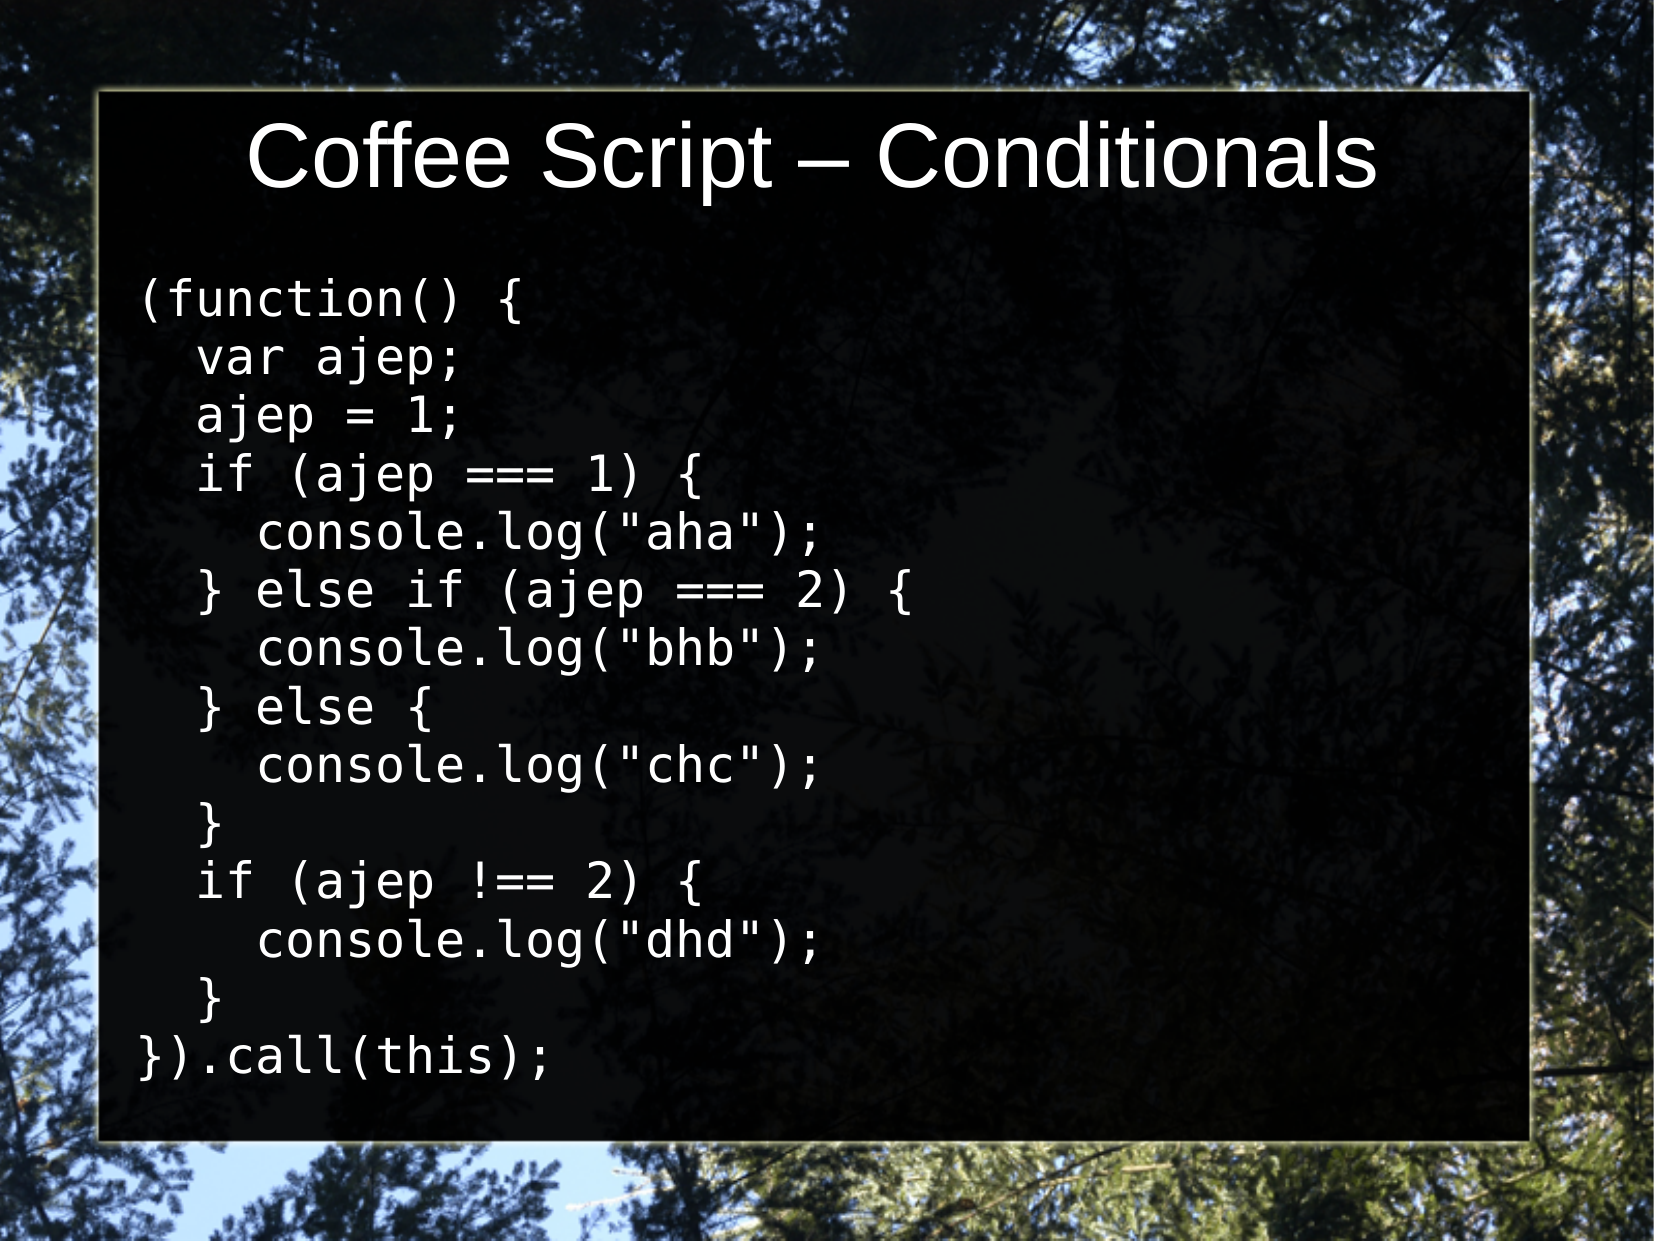

# Coffee Script – Conditionals
(function() {
 var ajep;
 ajep = 1;
 if (ajep === 1) {
 console.log("aha");
 } else if (ajep === 2) {
 console.log("bhb");
 } else {
 console.log("chc");
 }
 if (ajep !== 2) {
 console.log("dhd");
 }
}).call(this);